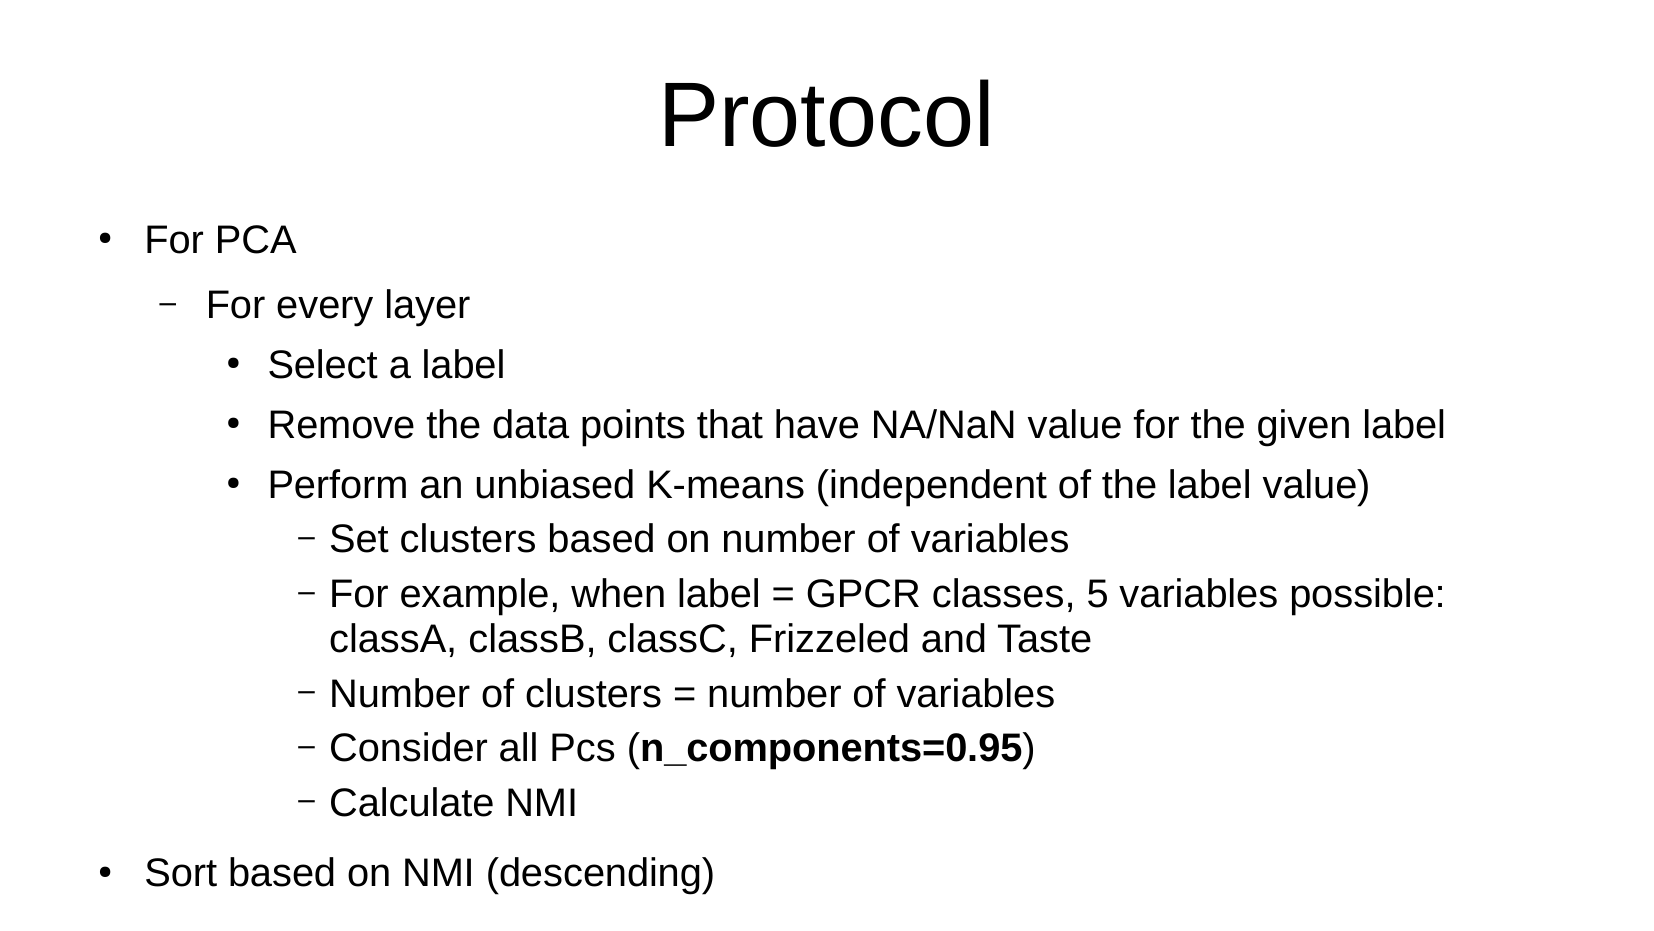

# Protocol
For PCA
For every layer
Select a label
Remove the data points that have NA/NaN value for the given label
Perform an unbiased K-means (independent of the label value)
Set clusters based on number of variables
For example, when label = GPCR classes, 5 variables possible: classA, classB, classC, Frizzeled and Taste
Number of clusters = number of variables
Consider all Pcs (n_components=0.95)
Calculate NMI
Sort based on NMI (descending)